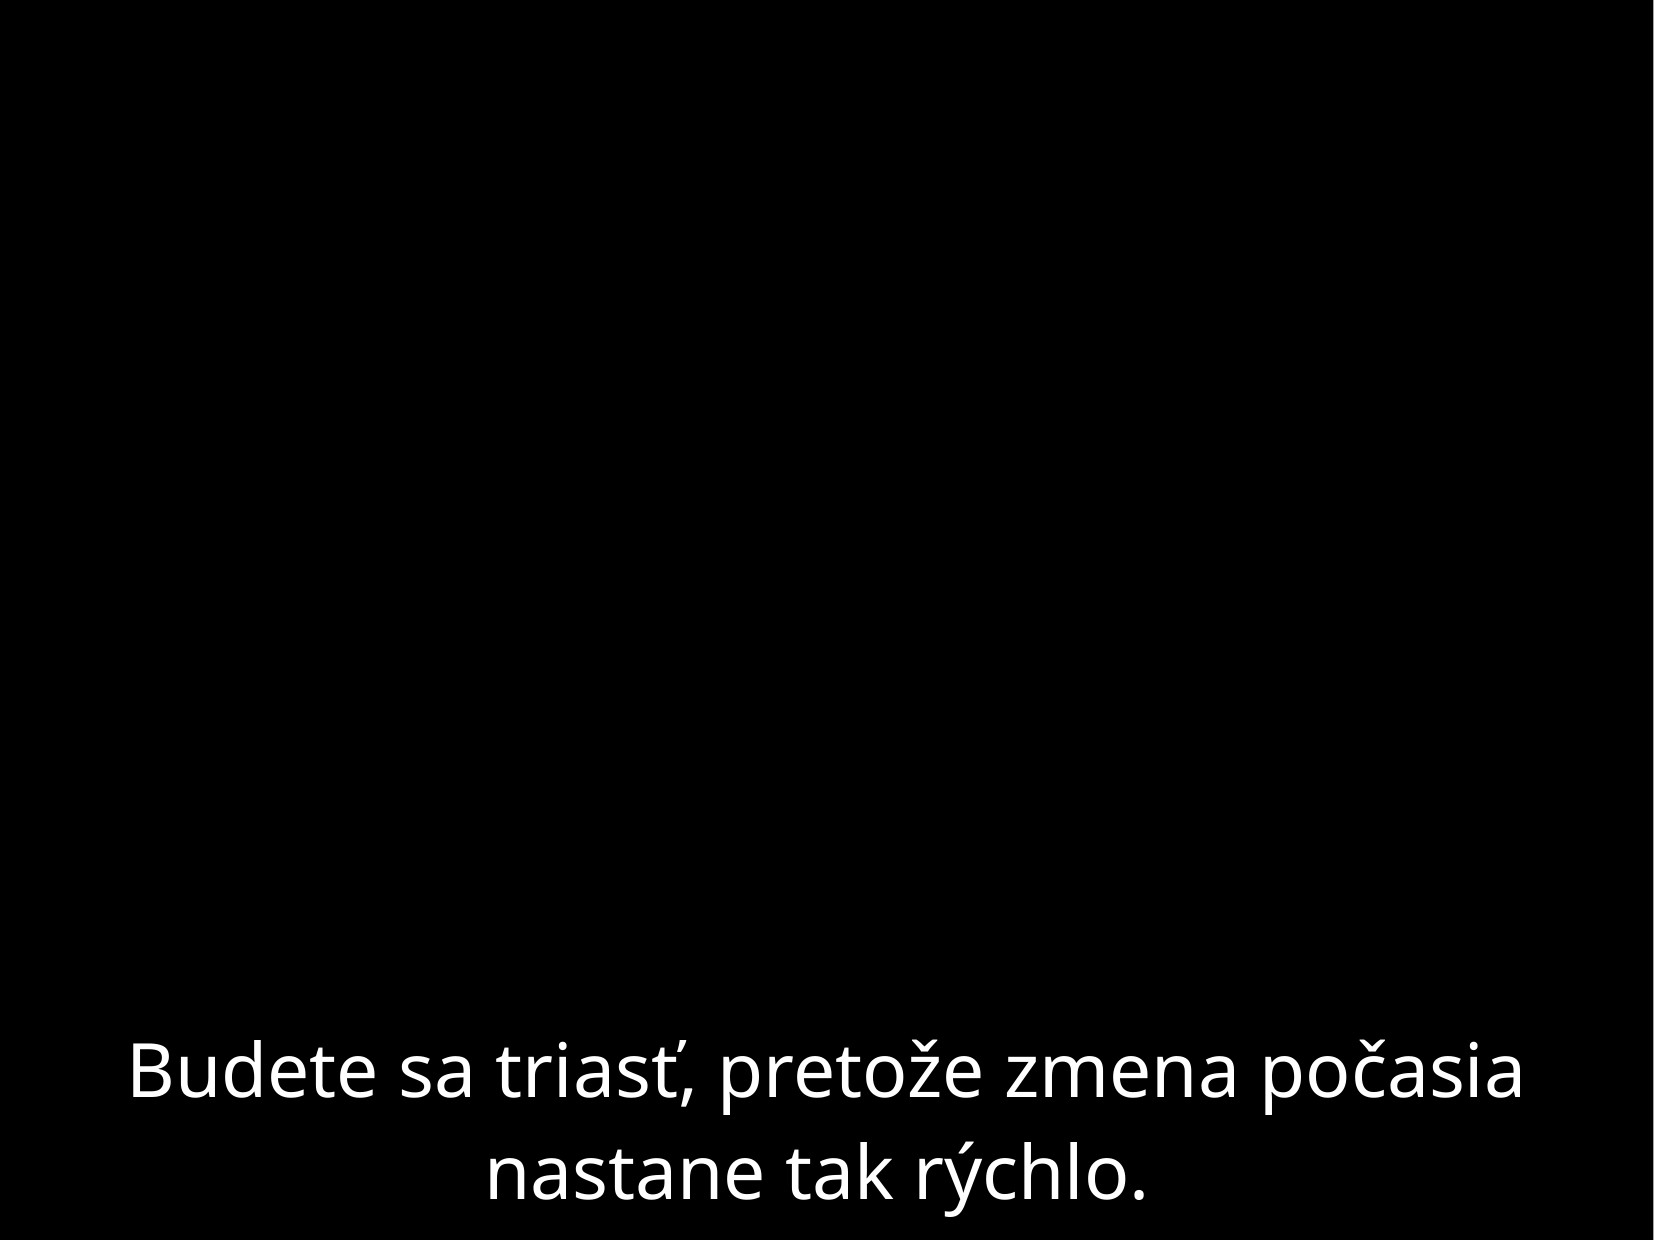

# Budete sa triasť, pretože zmena počasia nastane tak rýchlo.